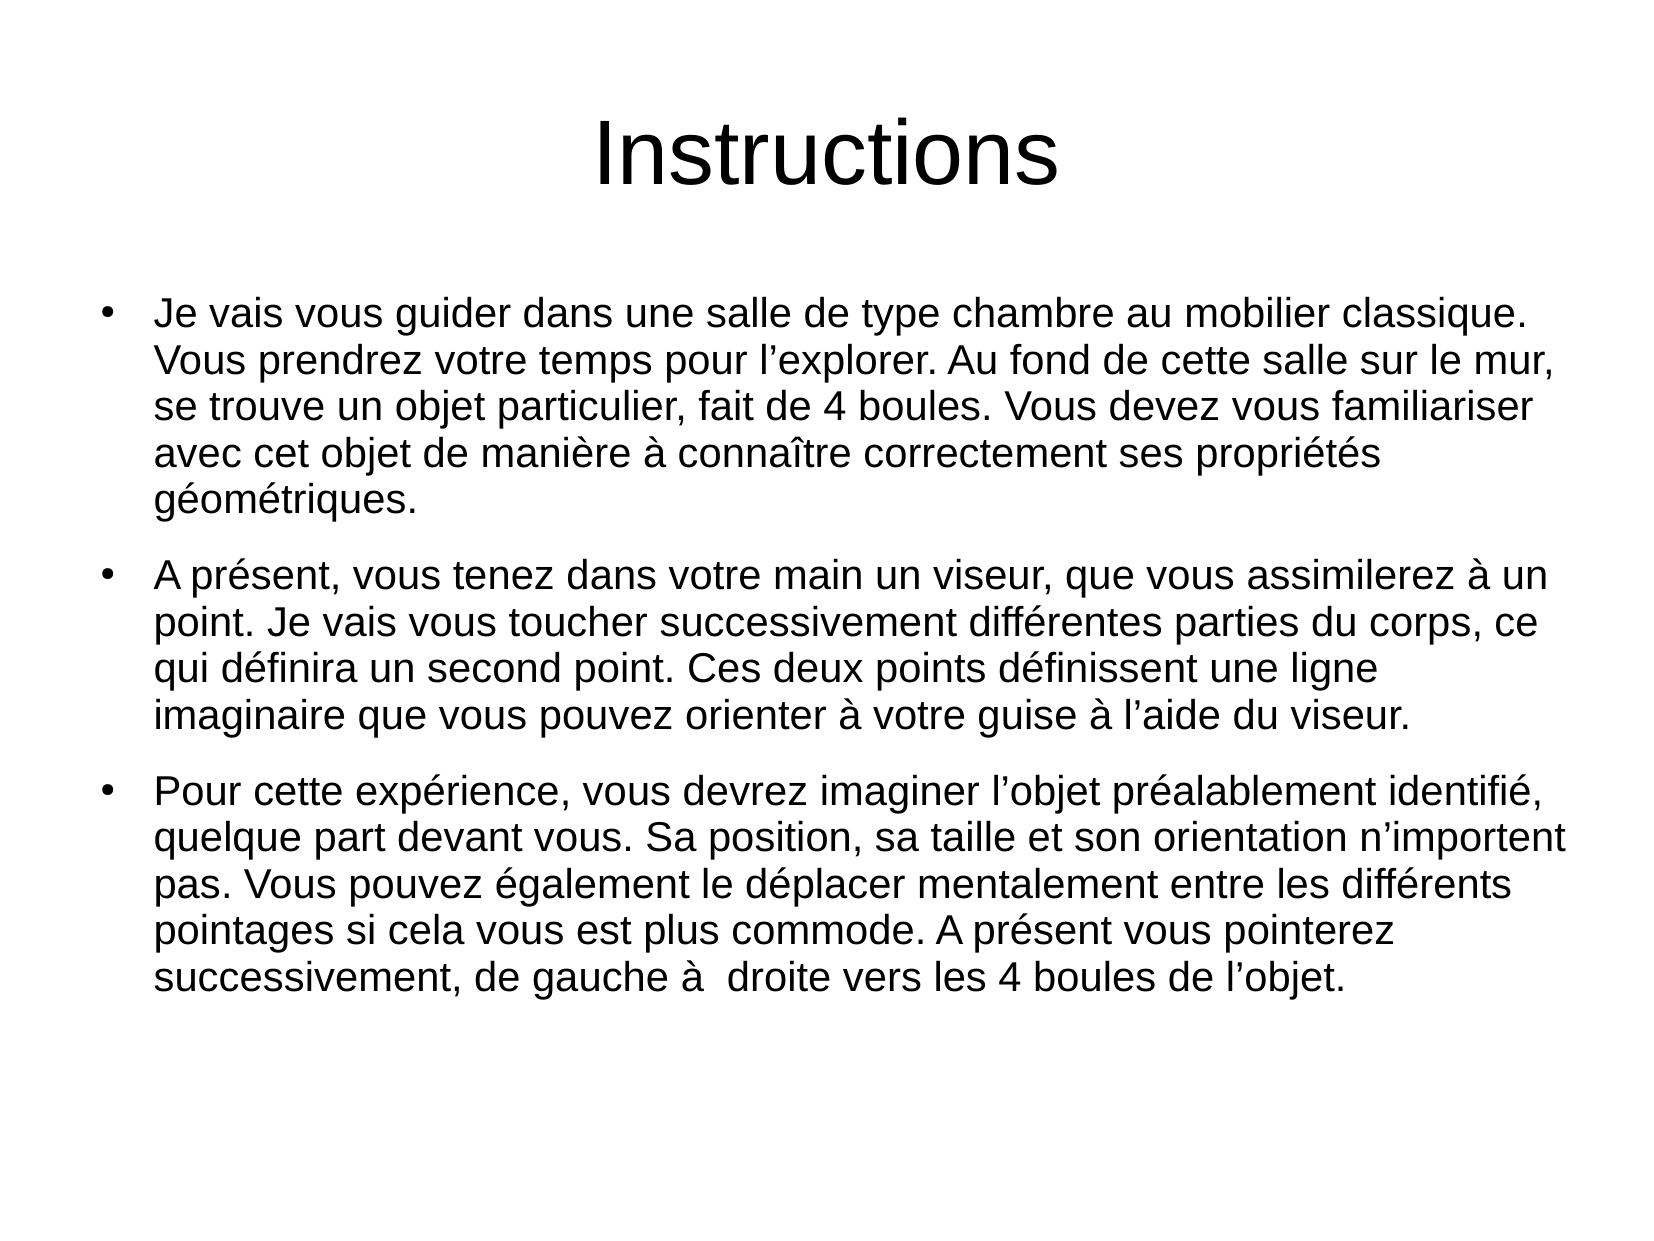

# Instructions
Je vais vous guider dans une salle de type chambre au mobilier classique. Vous prendrez votre temps pour l’explorer. Au fond de cette salle sur le mur, se trouve un objet particulier, fait de 4 boules. Vous devez vous familiariser avec cet objet de manière à connaître correctement ses propriétés géométriques.
A présent, vous tenez dans votre main un viseur, que vous assimilerez à un point. Je vais vous toucher successivement différentes parties du corps, ce qui définira un second point. Ces deux points définissent une ligne imaginaire que vous pouvez orienter à votre guise à l’aide du viseur.
Pour cette expérience, vous devrez imaginer l’objet préalablement identifié, quelque part devant vous. Sa position, sa taille et son orientation n’importent pas. Vous pouvez également le déplacer mentalement entre les différents pointages si cela vous est plus commode. A présent vous pointerez successivement, de gauche à droite vers les 4 boules de l’objet.